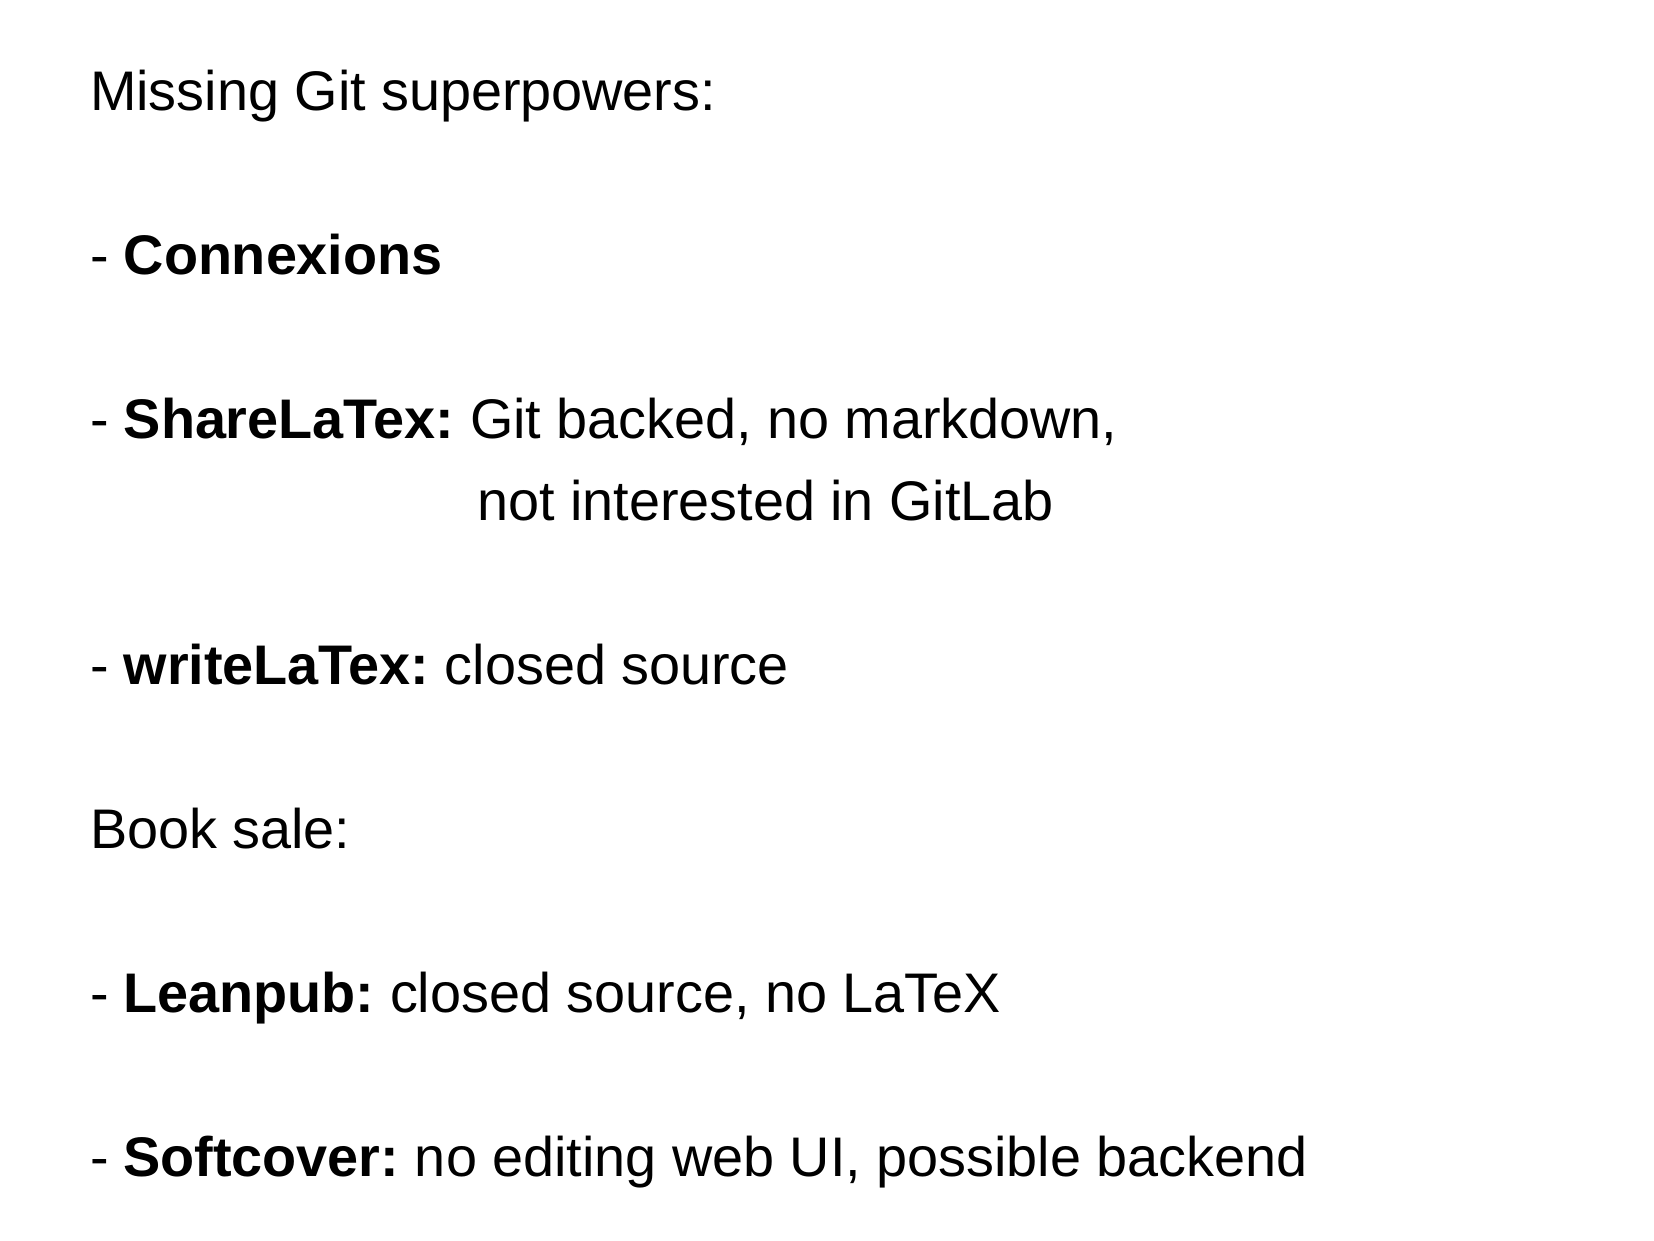

# Missing Git superpowers:
- Connexions
- ShareLaTex: Git backed, no markdown,
 not interested in GitLab
- writeLaTex: closed source
Book sale:
- Leanpub: closed source, no LaTeX
- Softcover: no editing web UI, possible backend